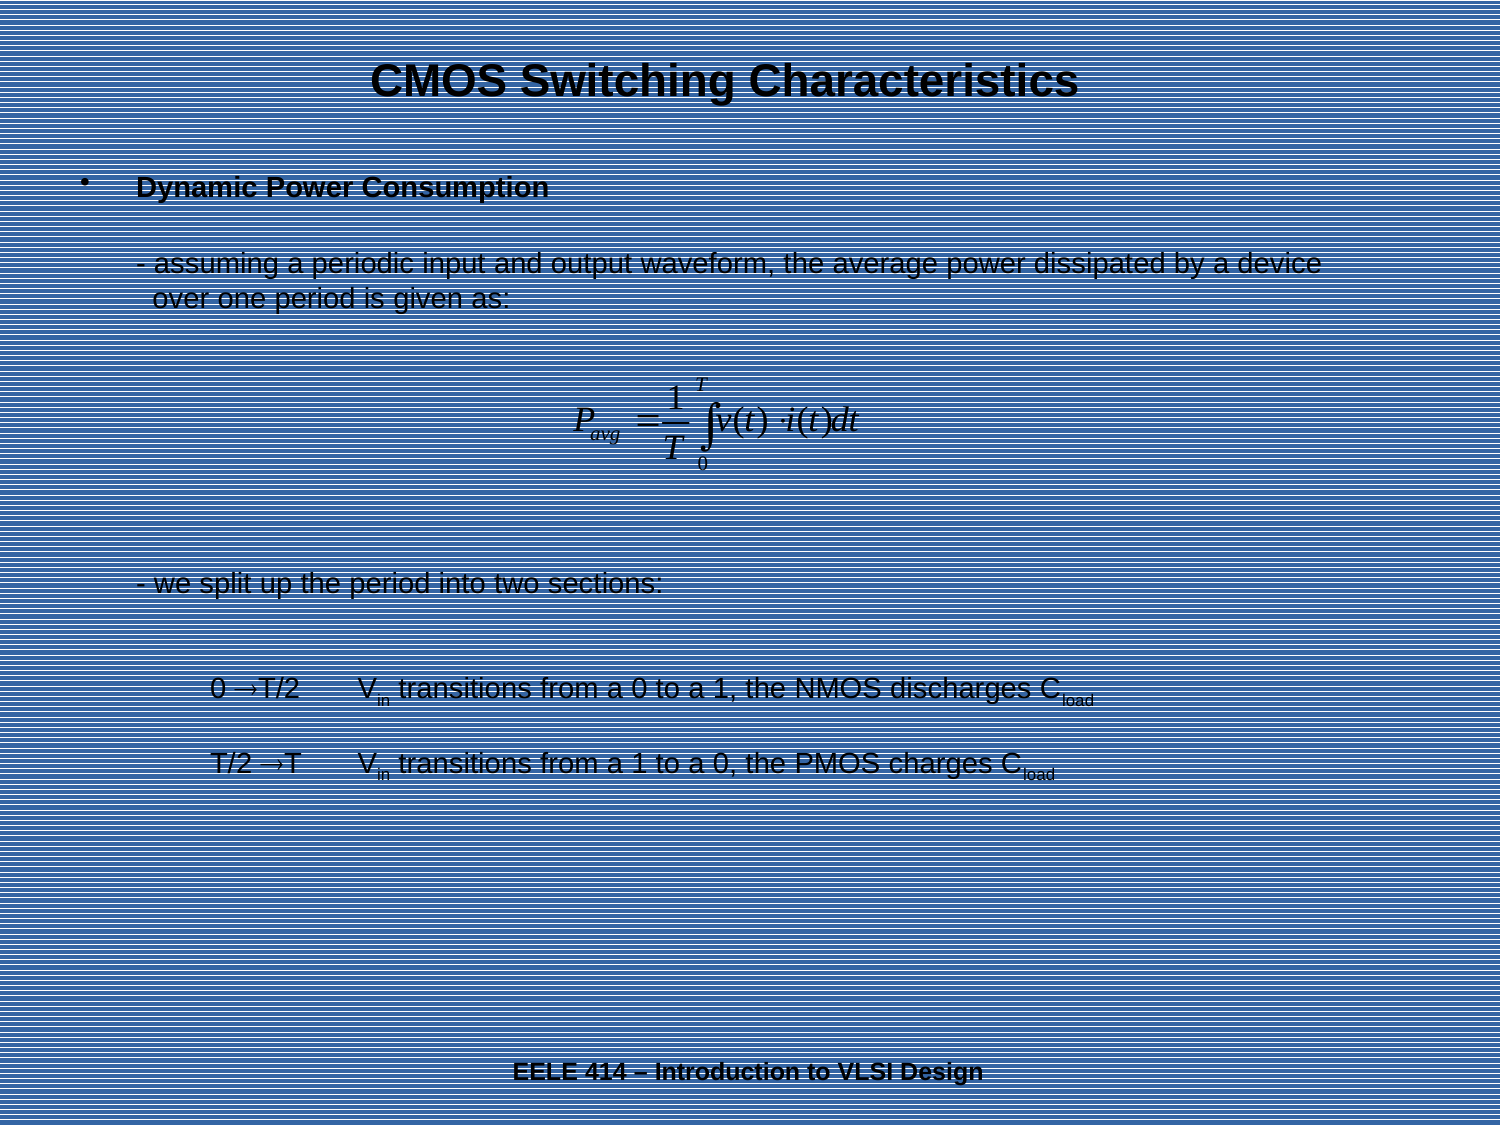

# CMOS Switching Characteristics
Dynamic Power Consumption
	- assuming a periodic input and output waveform, the average power dissipated by a device
 over one period is given as:
 	- we split up the period into two sections:
 	0 T/2	Vin transitions from a 0 to a 1, the NMOS discharges Cload
 	T/2 T	Vin transitions from a 1 to a 0, the PMOS charges Cload